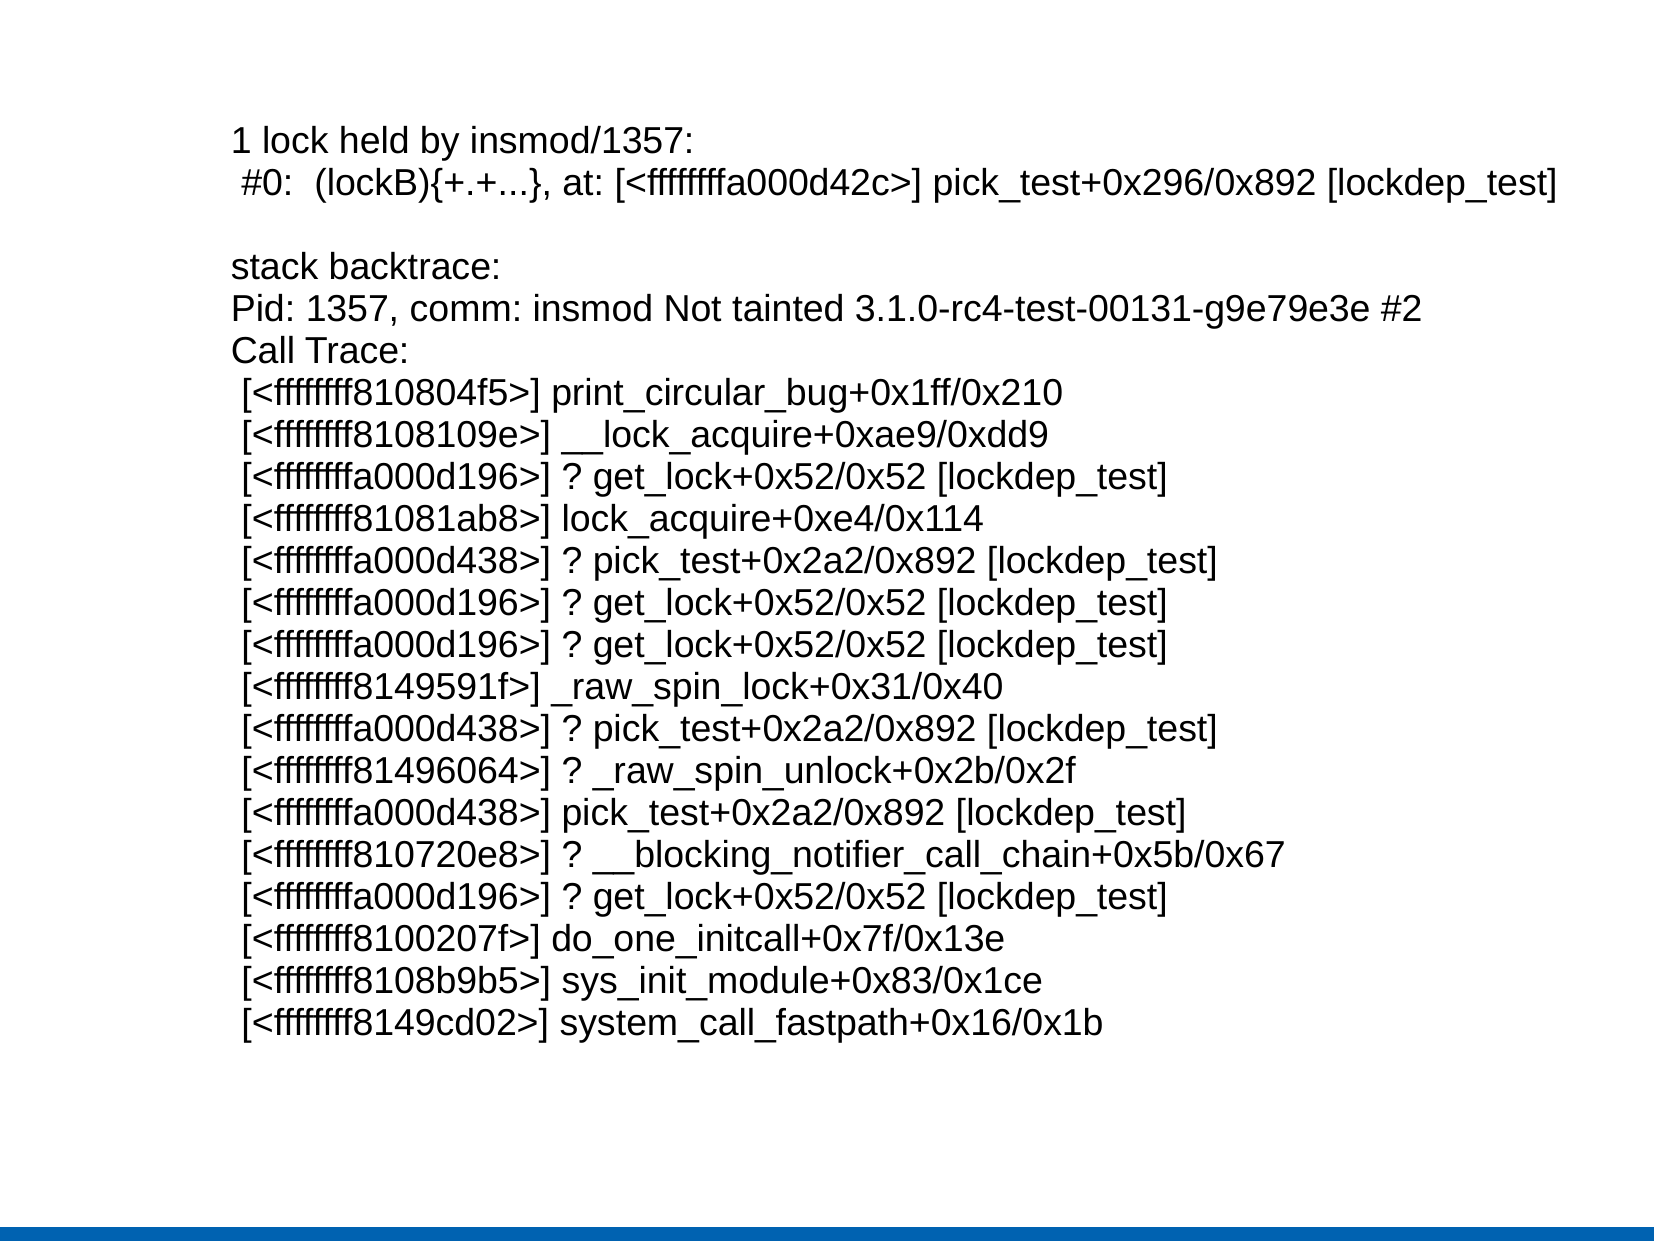

1 lock held by insmod/1357:
 #0: (lockB){+.+...}, at: [<ffffffffa000d42c>] pick_test+0x296/0x892 [lockdep_test]
stack backtrace:
Pid: 1357, comm: insmod Not tainted 3.1.0-rc4-test-00131-g9e79e3e #2
Call Trace:
 [<ffffffff810804f5>] print_circular_bug+0x1ff/0x210
 [<ffffffff8108109e>] __lock_acquire+0xae9/0xdd9
 [<ffffffffa000d196>] ? get_lock+0x52/0x52 [lockdep_test]
 [<ffffffff81081ab8>] lock_acquire+0xe4/0x114
 [<ffffffffa000d438>] ? pick_test+0x2a2/0x892 [lockdep_test]
 [<ffffffffa000d196>] ? get_lock+0x52/0x52 [lockdep_test]
 [<ffffffffa000d196>] ? get_lock+0x52/0x52 [lockdep_test]
 [<ffffffff8149591f>] _raw_spin_lock+0x31/0x40
 [<ffffffffa000d438>] ? pick_test+0x2a2/0x892 [lockdep_test]
 [<ffffffff81496064>] ? _raw_spin_unlock+0x2b/0x2f
 [<ffffffffa000d438>] pick_test+0x2a2/0x892 [lockdep_test]
 [<ffffffff810720e8>] ? __blocking_notifier_call_chain+0x5b/0x67
 [<ffffffffa000d196>] ? get_lock+0x52/0x52 [lockdep_test]
 [<ffffffff8100207f>] do_one_initcall+0x7f/0x13e
 [<ffffffff8108b9b5>] sys_init_module+0x83/0x1ce
 [<ffffffff8149cd02>] system_call_fastpath+0x16/0x1b